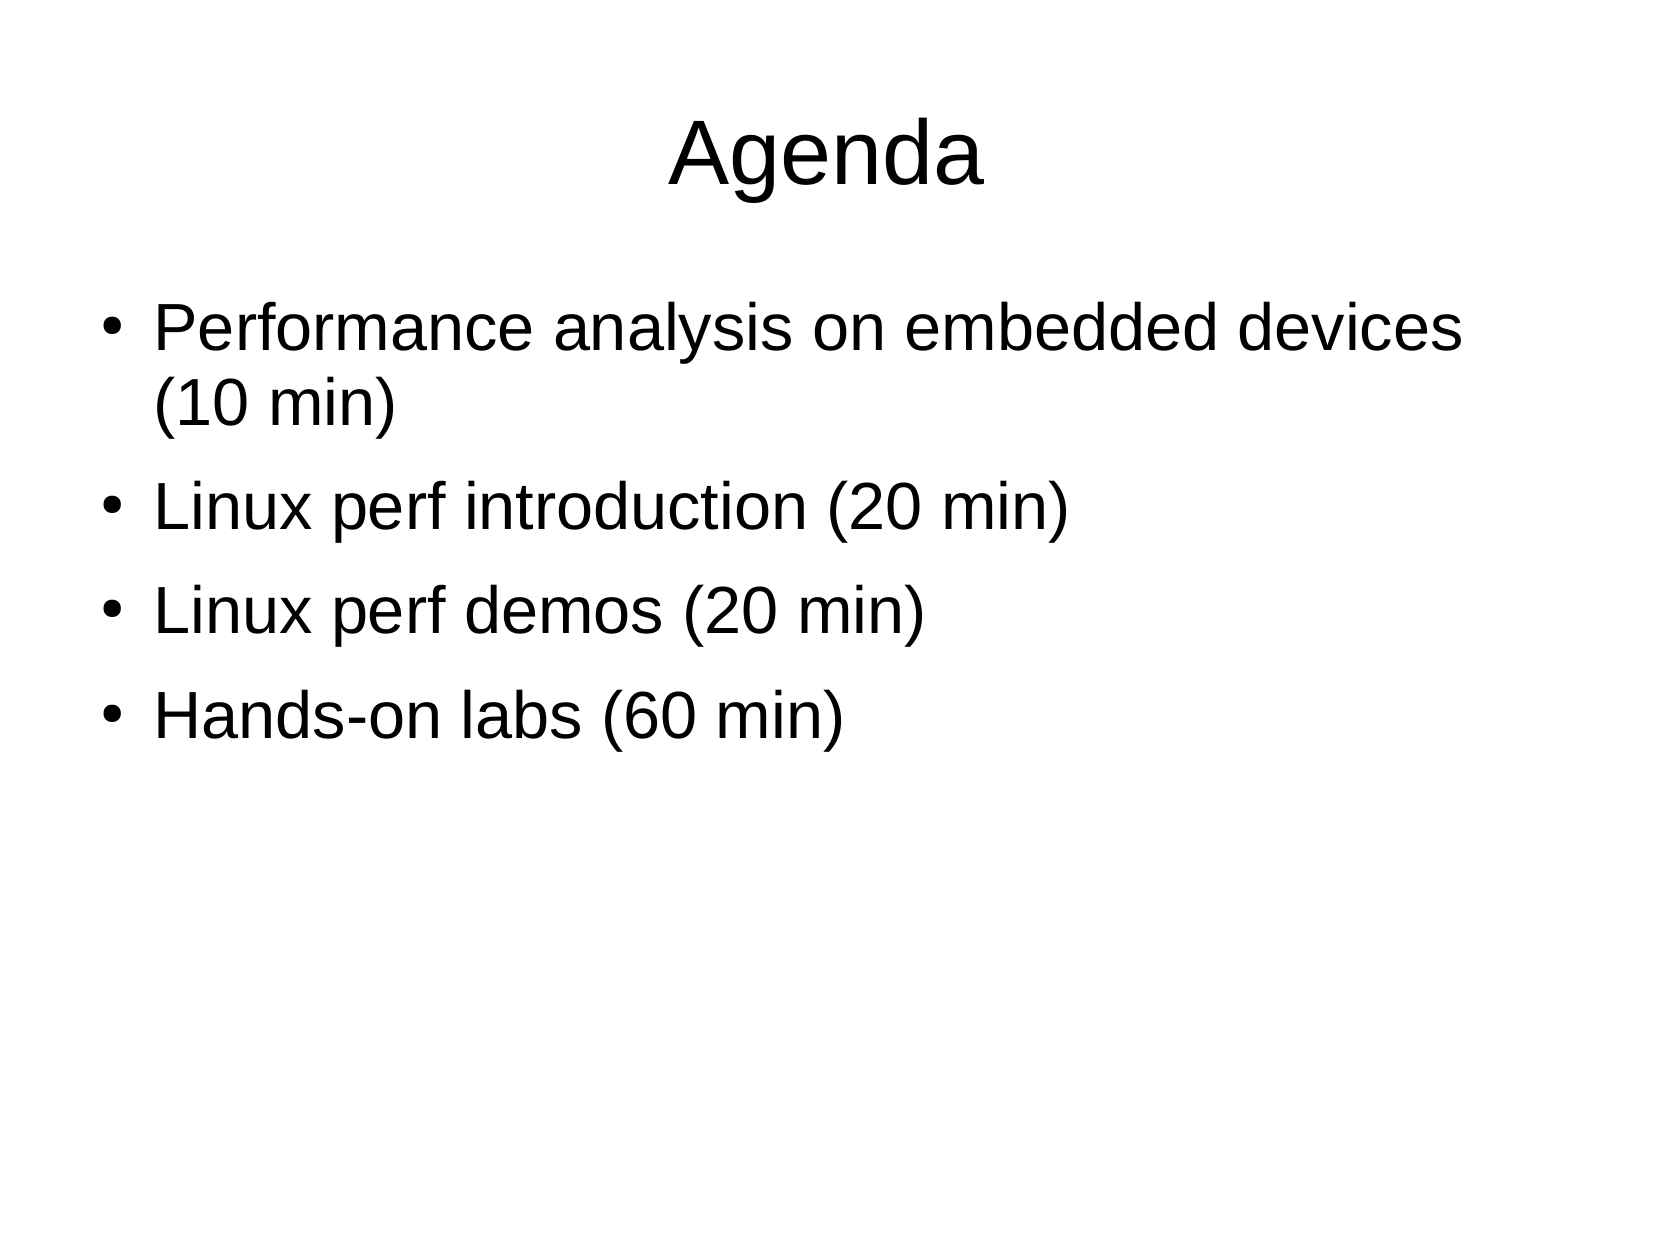

# Agenda
Performance analysis on embedded devices (10 min)
Linux perf introduction (20 min)
Linux perf demos (20 min)
Hands-on labs (60 min)